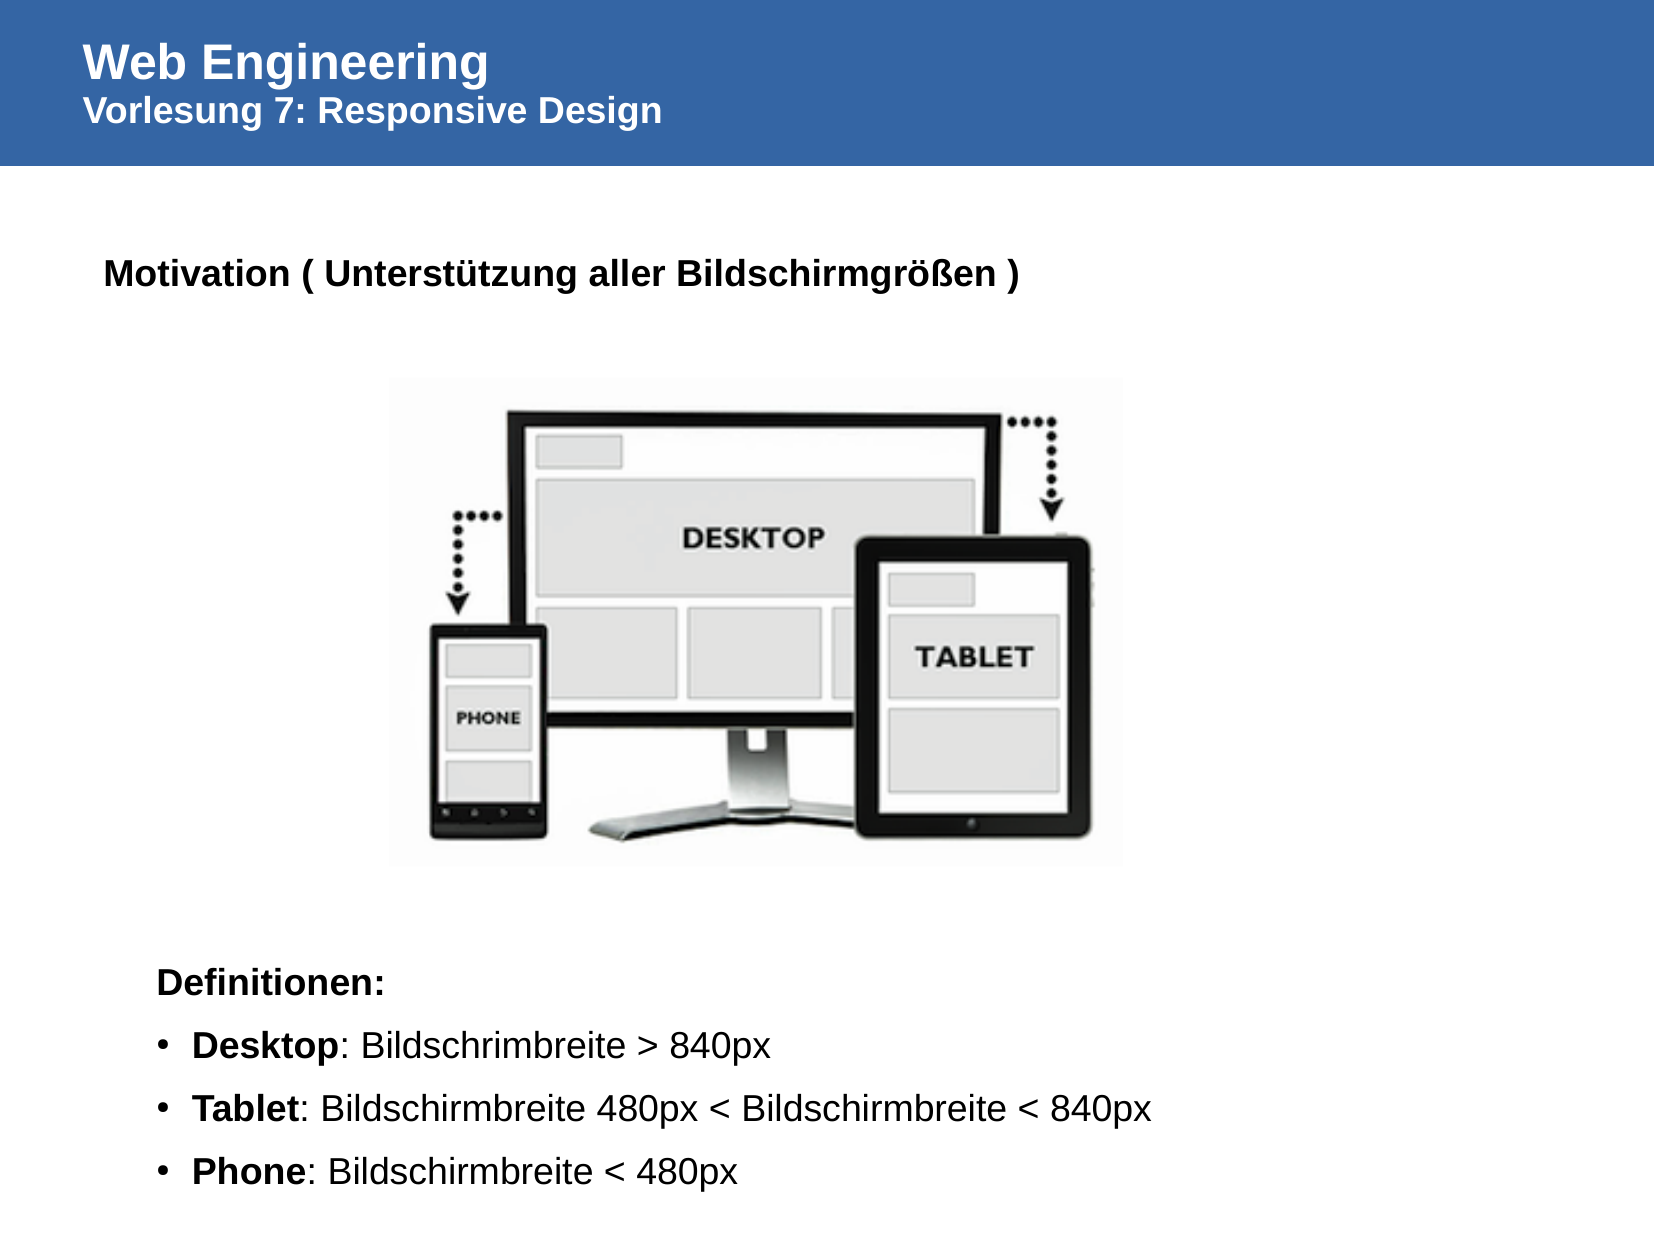

# Web Engineering Vorlesung 7: Responsive Design
Motivation ( Unterstützung aller Bildschirmgrößen )
Definitionen:
Desktop: Bildschrimbreite > 840px
Tablet: Bildschirmbreite 480px < Bildschirmbreite < 840px
Phone: Bildschirmbreite < 480px